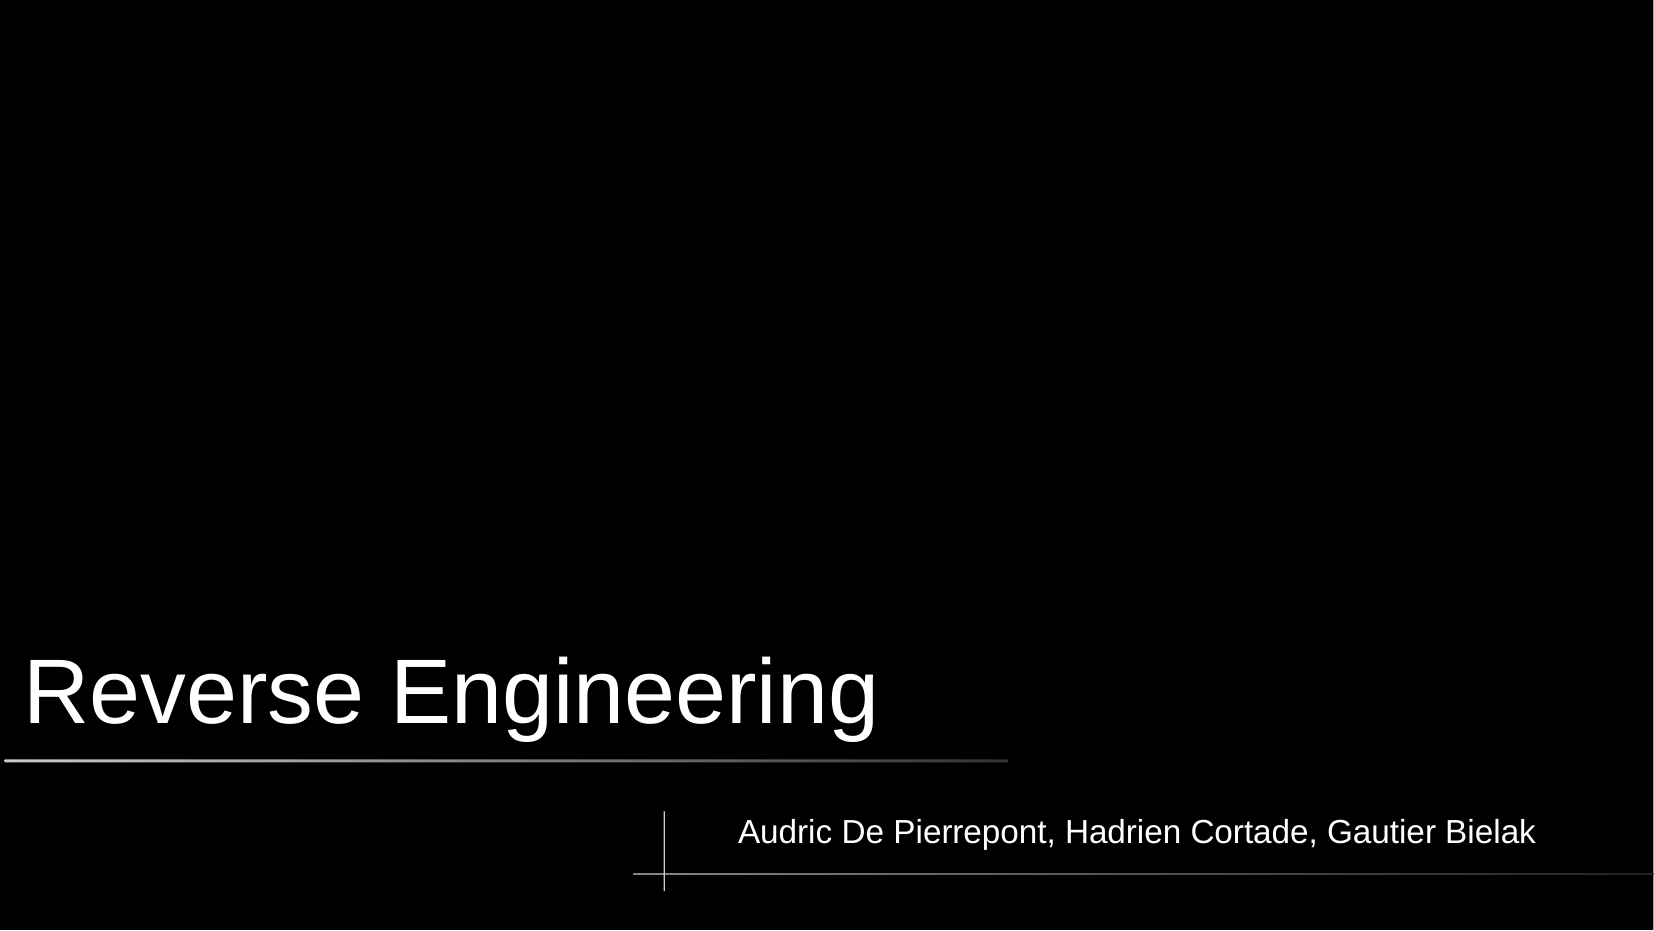

# Reverse Engineering
Audric De Pierrepont, Hadrien Cortade, Gautier Bielak